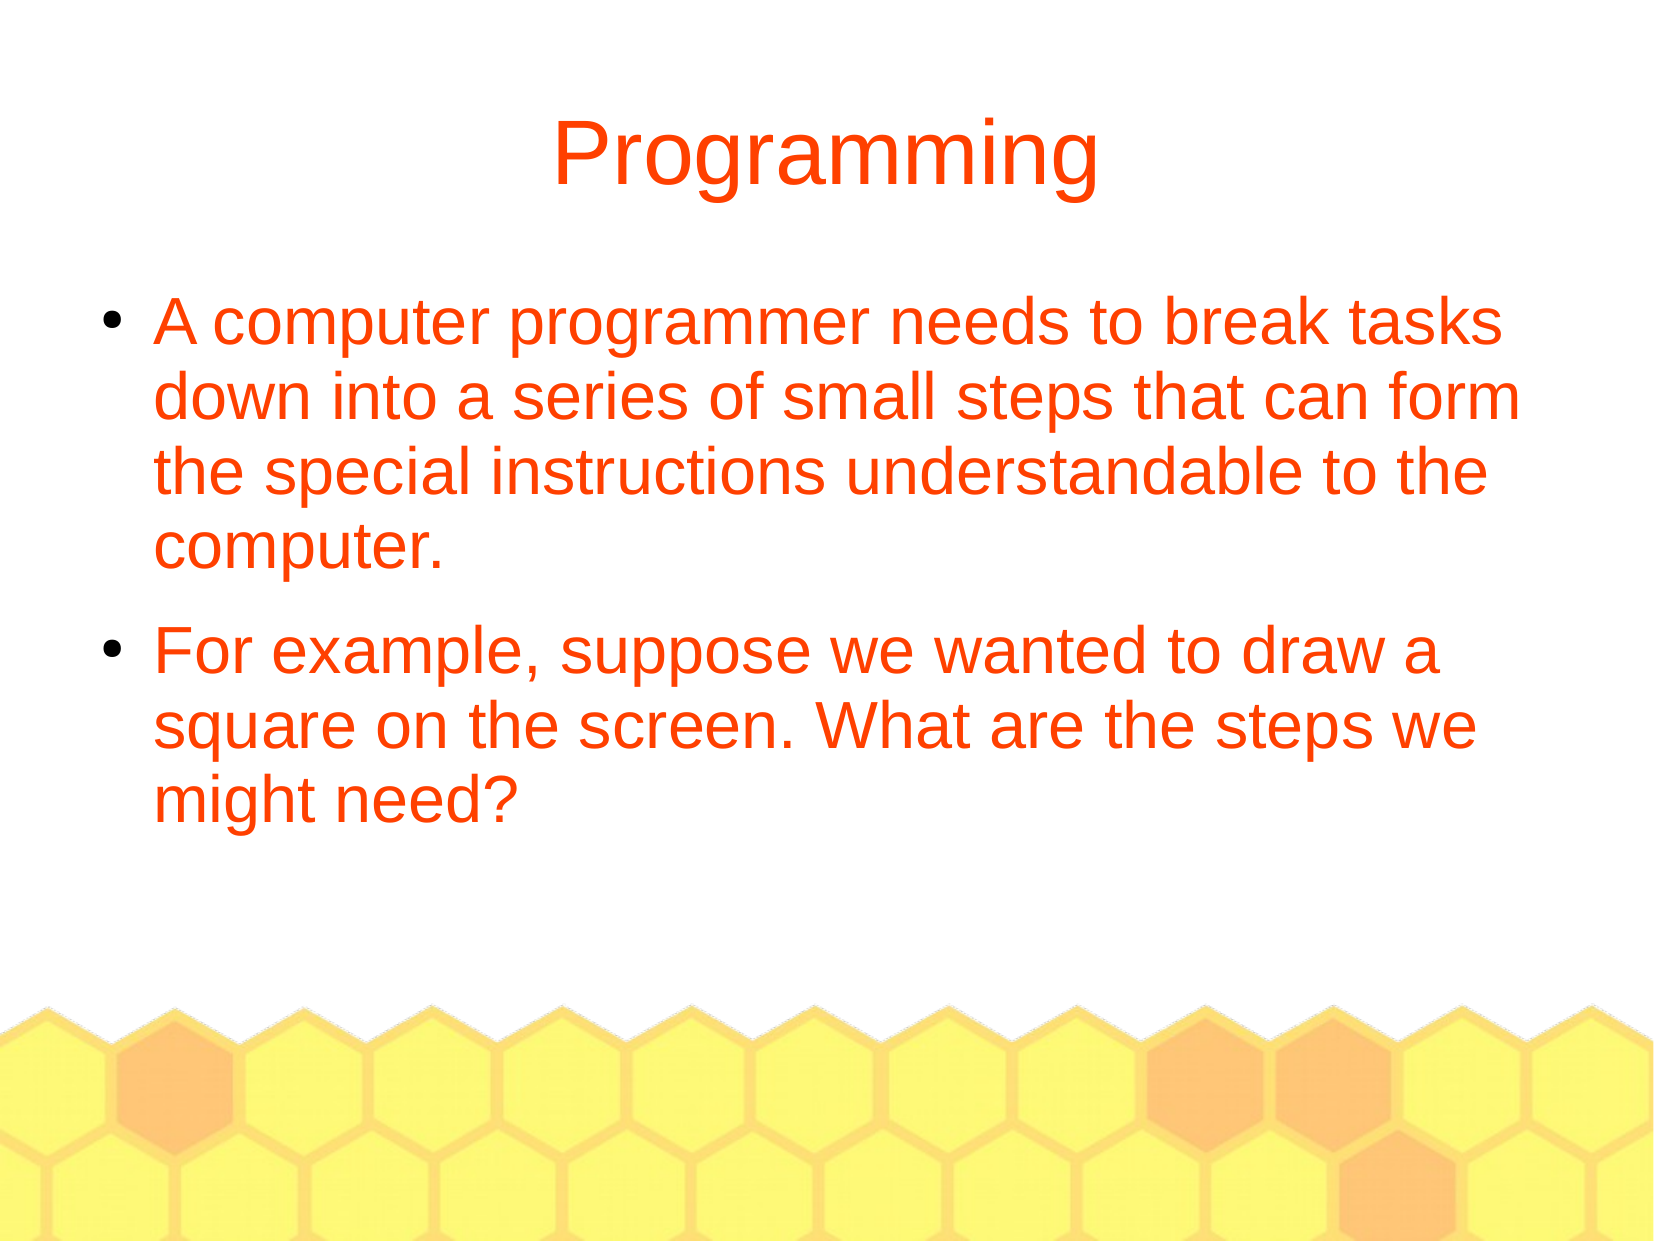

# Programming
A computer programmer needs to break tasks down into a series of small steps that can form the special instructions understandable to the computer.
For example, suppose we wanted to draw a square on the screen. What are the steps we might need?